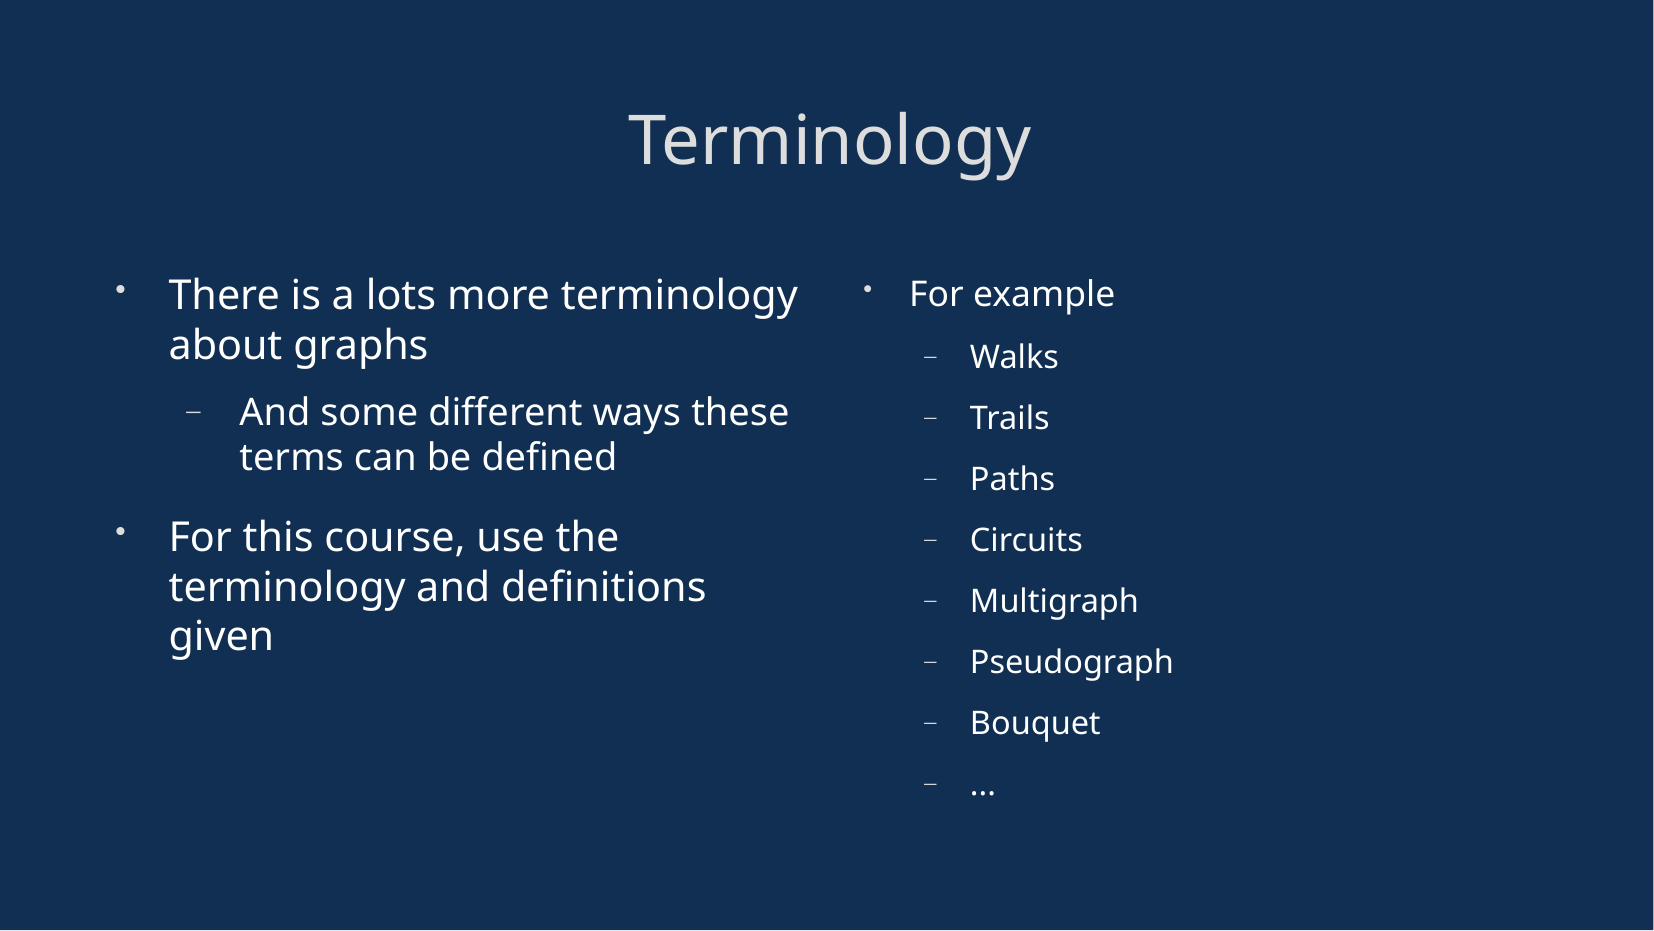

Terminology
# There is a lots more terminology about graphs
And some different ways these terms can be defined
For this course, use the terminology and definitions given
For example
Walks
Trails
Paths
Circuits
Multigraph
Pseudograph
Bouquet
...